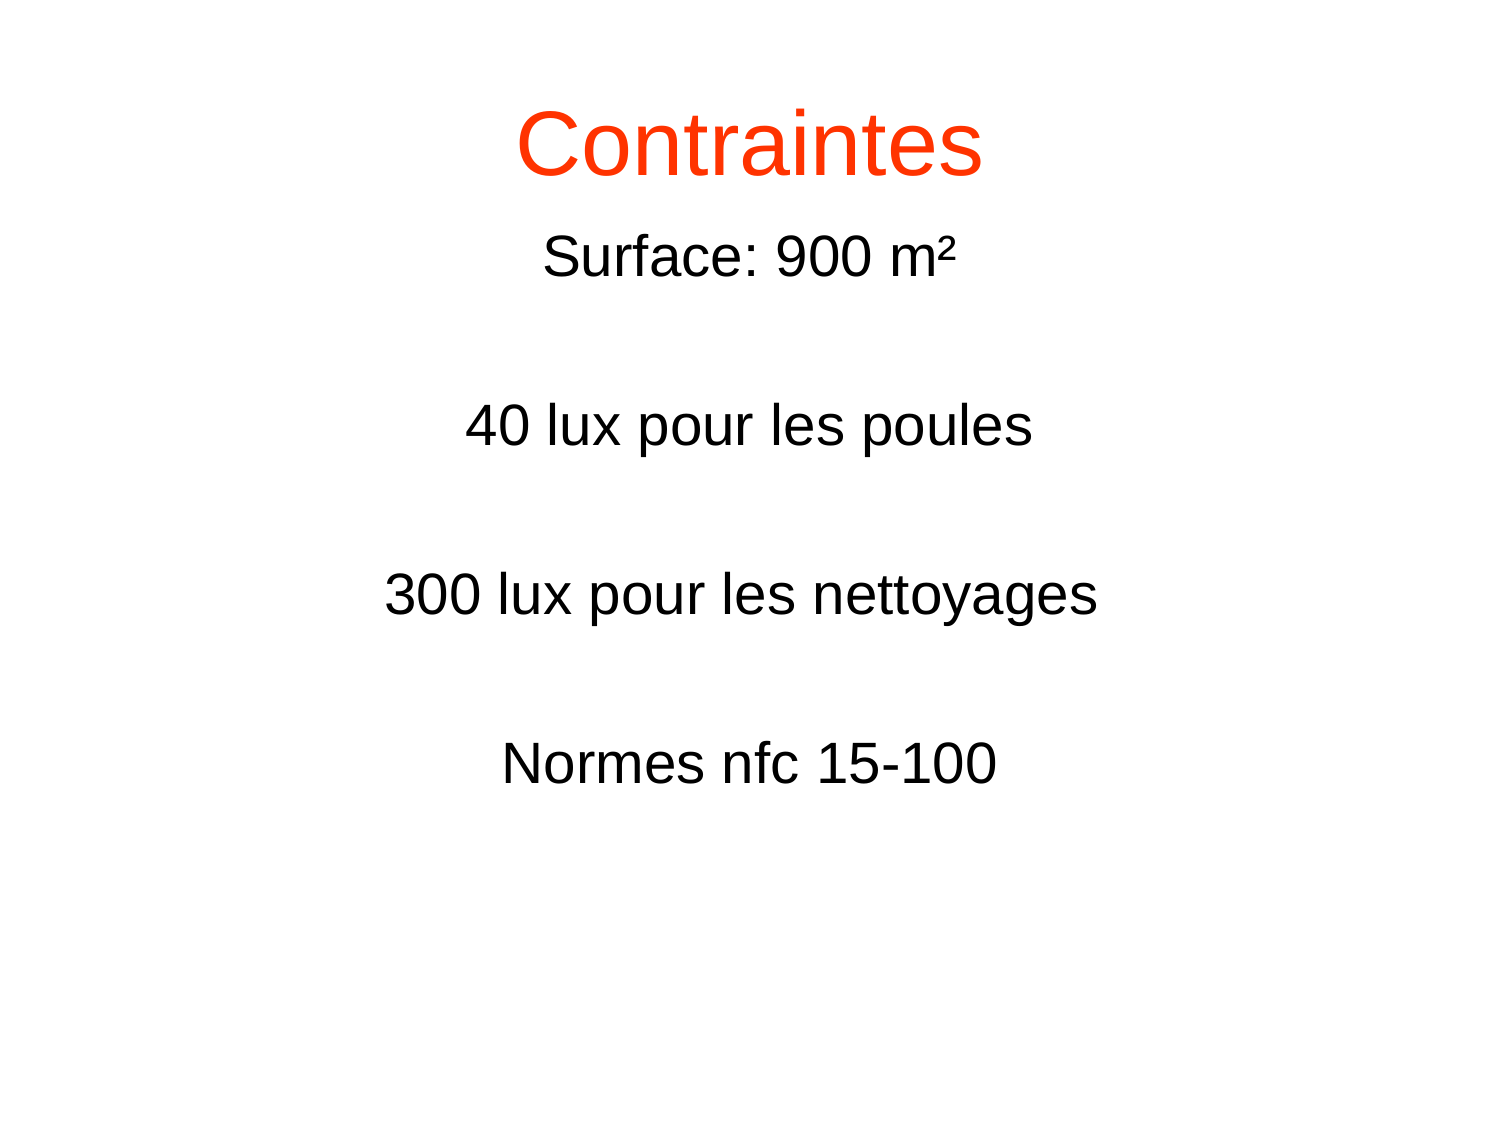

# Contraintes
Surface: 900 m²
40 lux pour les poules
300 lux pour les nettoyages
Normes nfc 15-100